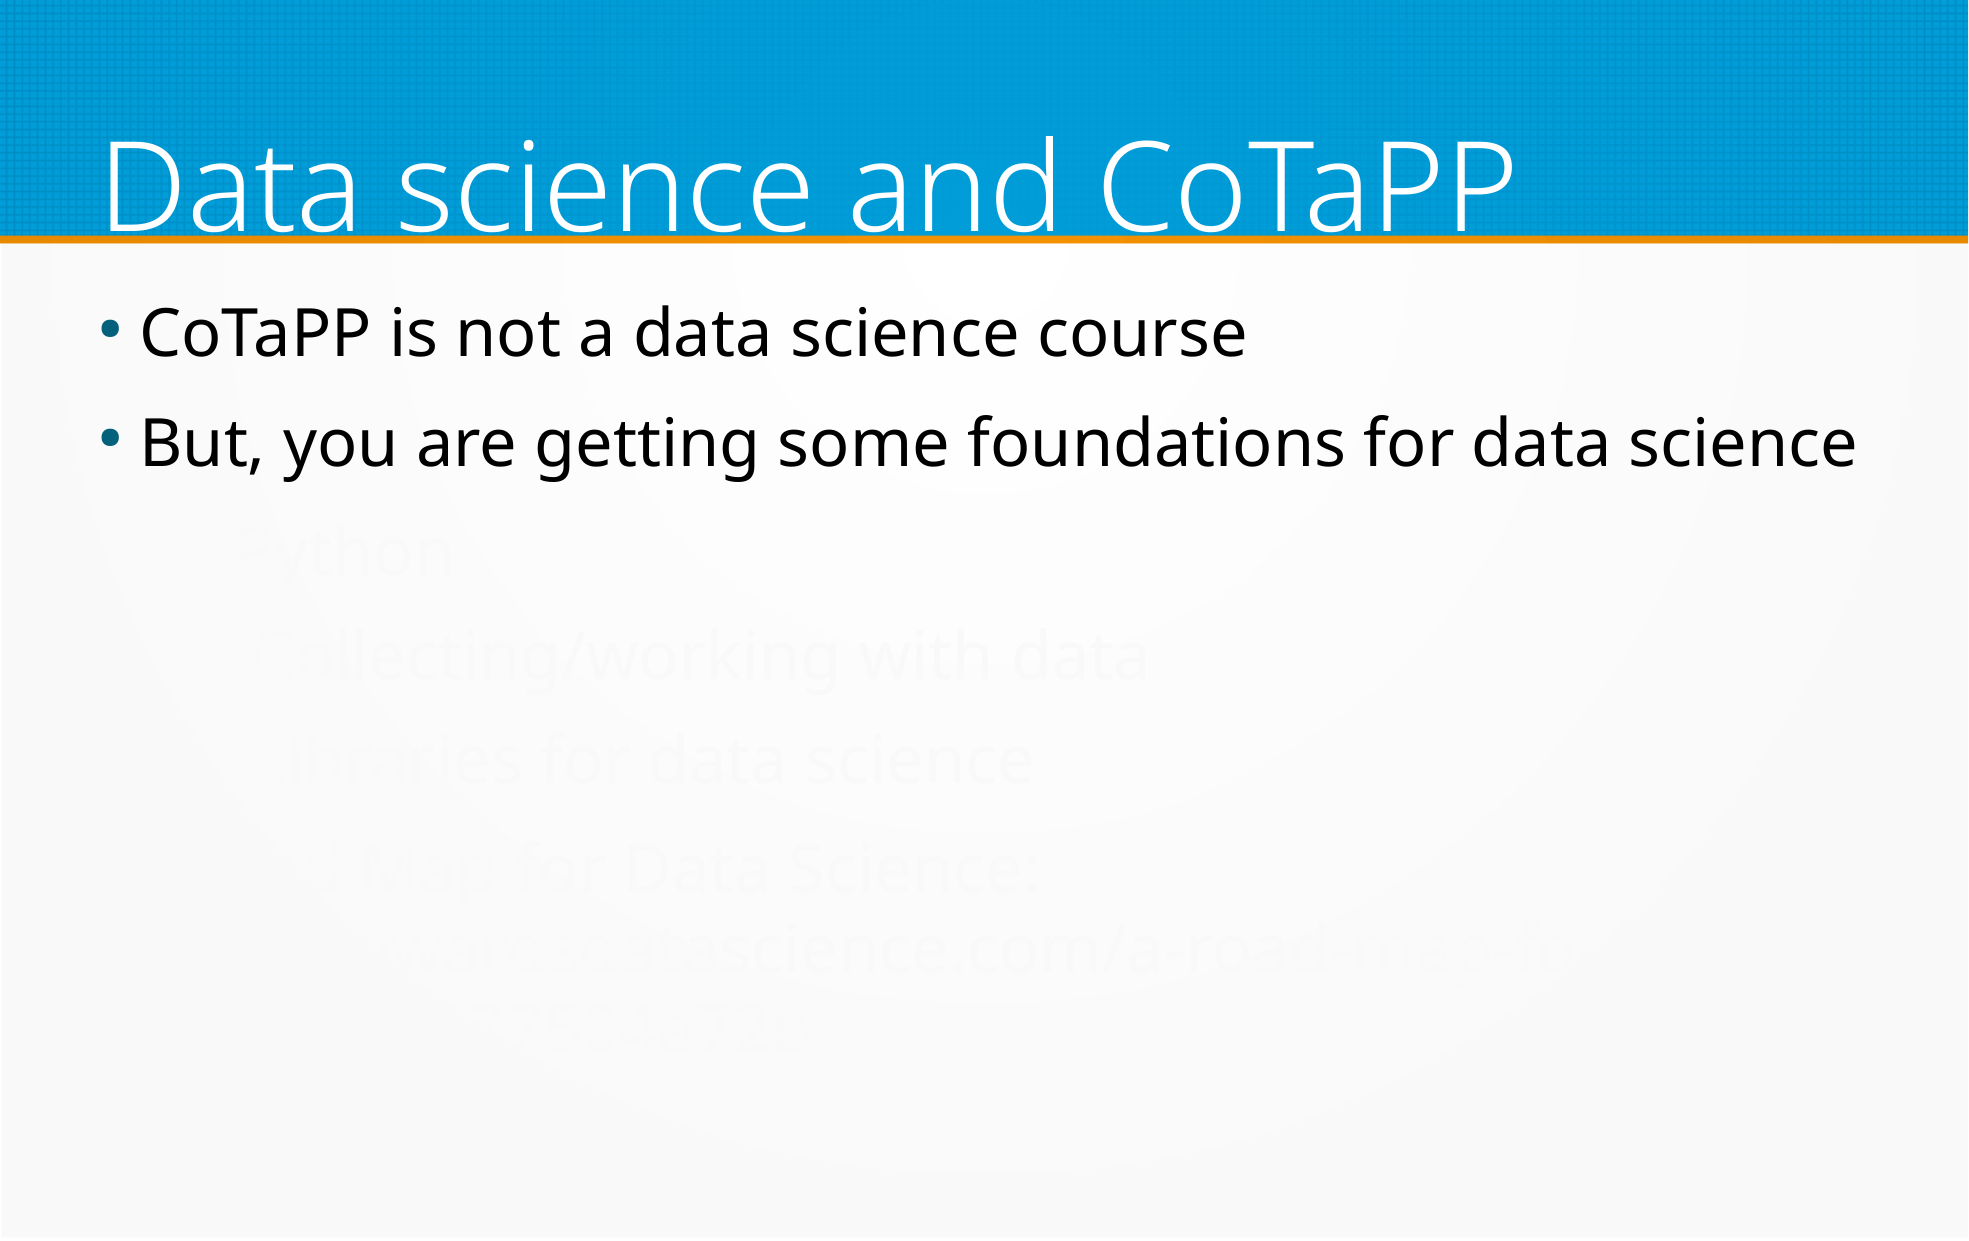

# Data science and CoTaPP
 CoTaPP is not a data science course
 But, you are getting some foundations for data science
Python
 Collecting/working with data
 Libraries for data science
A Road Map for Data Science: https://towardsdatascience.com/a-road-map-for-data-science-d1977504a72b